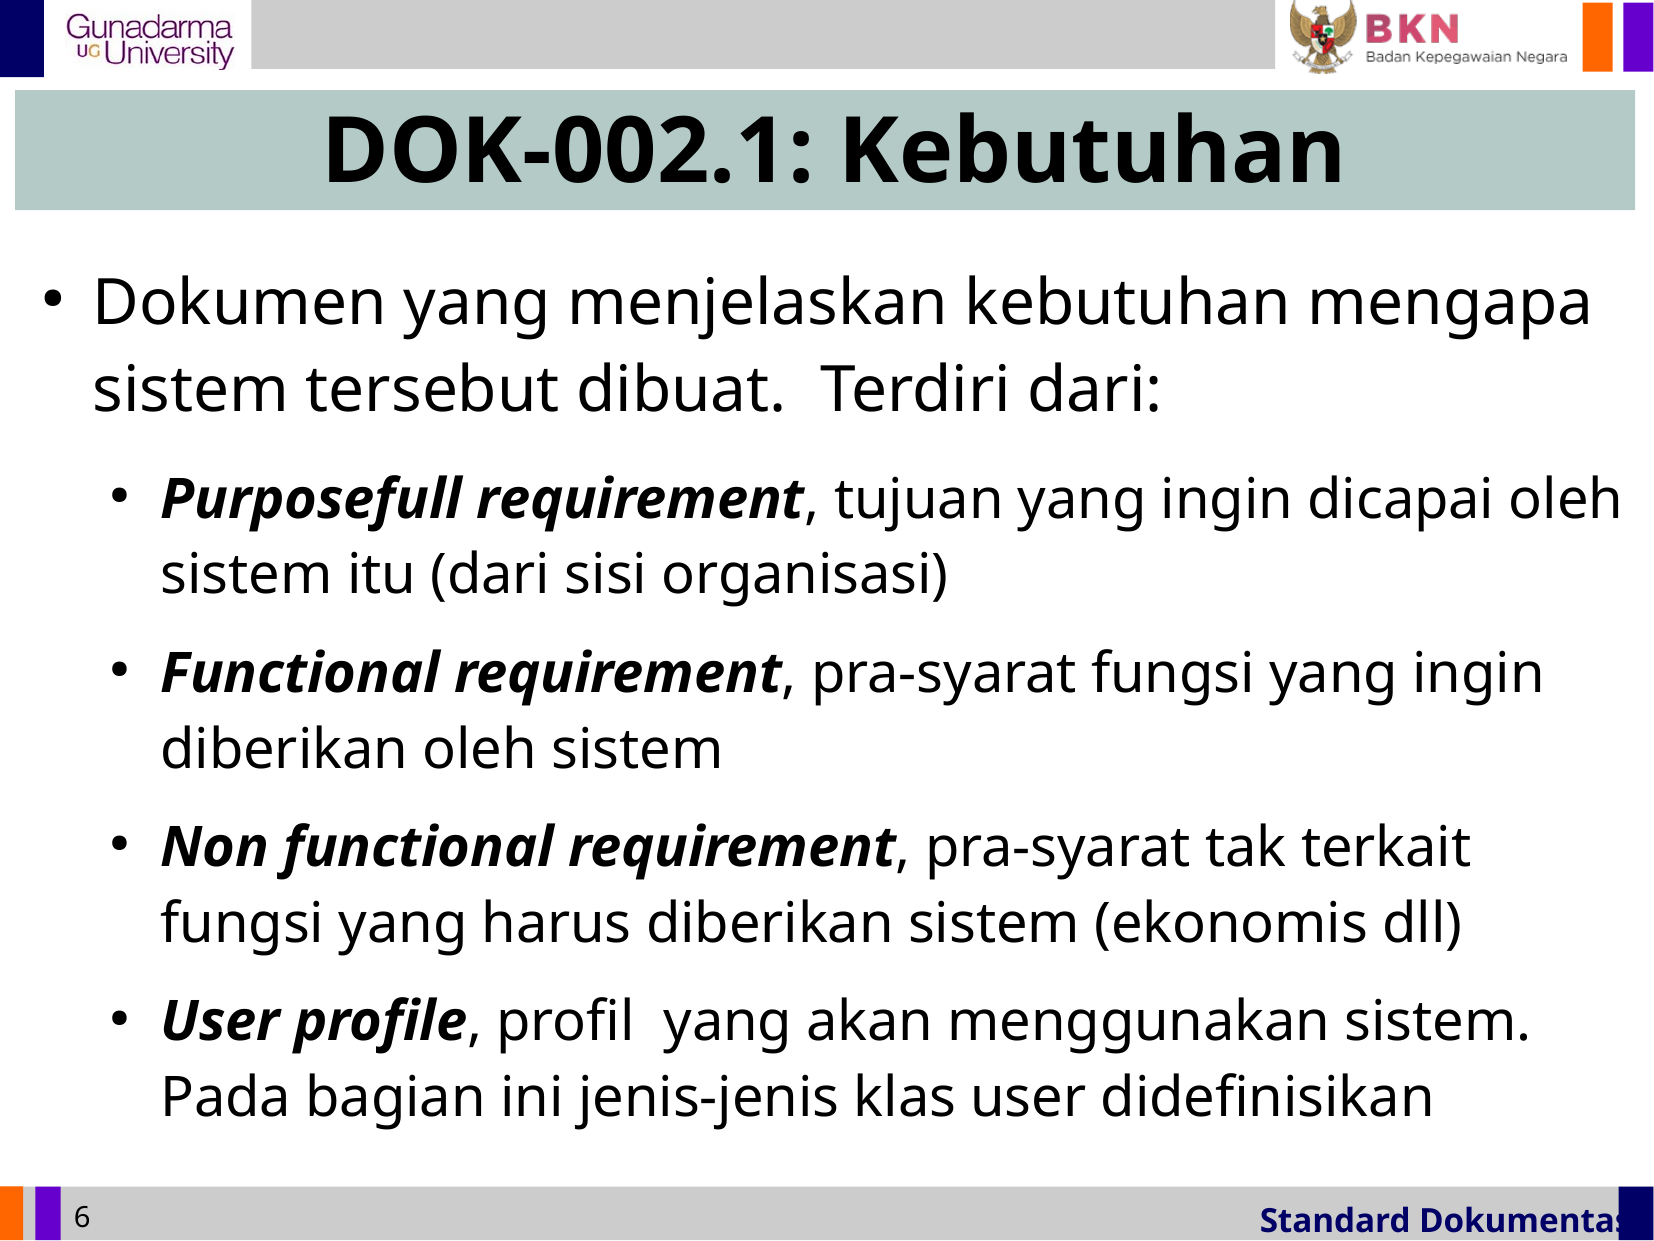

# DOK-002.1: Kebutuhan
Dokumen yang menjelaskan kebutuhan mengapa sistem tersebut dibuat. Terdiri dari:
Purposefull requirement, tujuan yang ingin dicapai oleh sistem itu (dari sisi organisasi)
Functional requirement, pra-syarat fungsi yang ingin diberikan oleh sistem
Non functional requirement, pra-syarat tak terkait fungsi yang harus diberikan sistem (ekonomis dll)
User profile, profil yang akan menggunakan sistem. Pada bagian ini jenis-jenis klas user didefinisikan